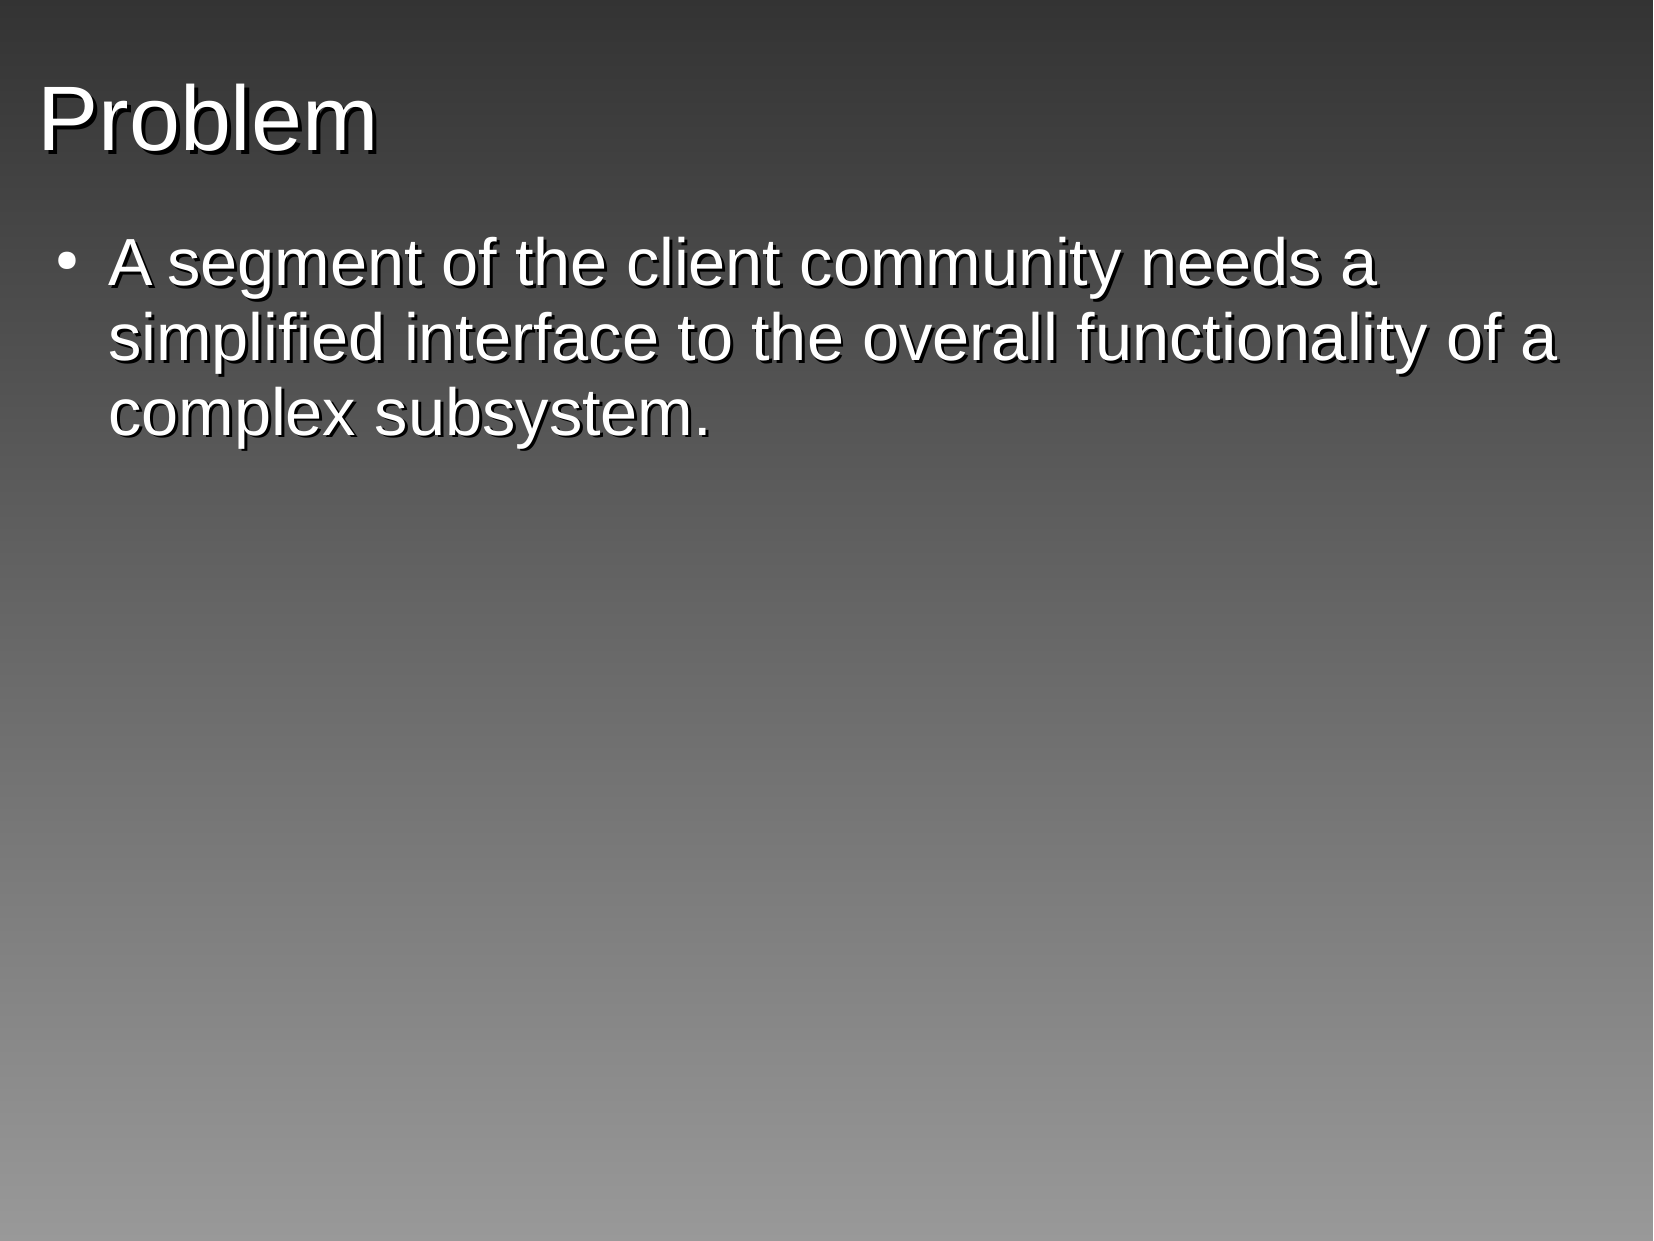

# Problem
A segment of the client community needs a simplified interface to the overall functionality of a complex subsystem.